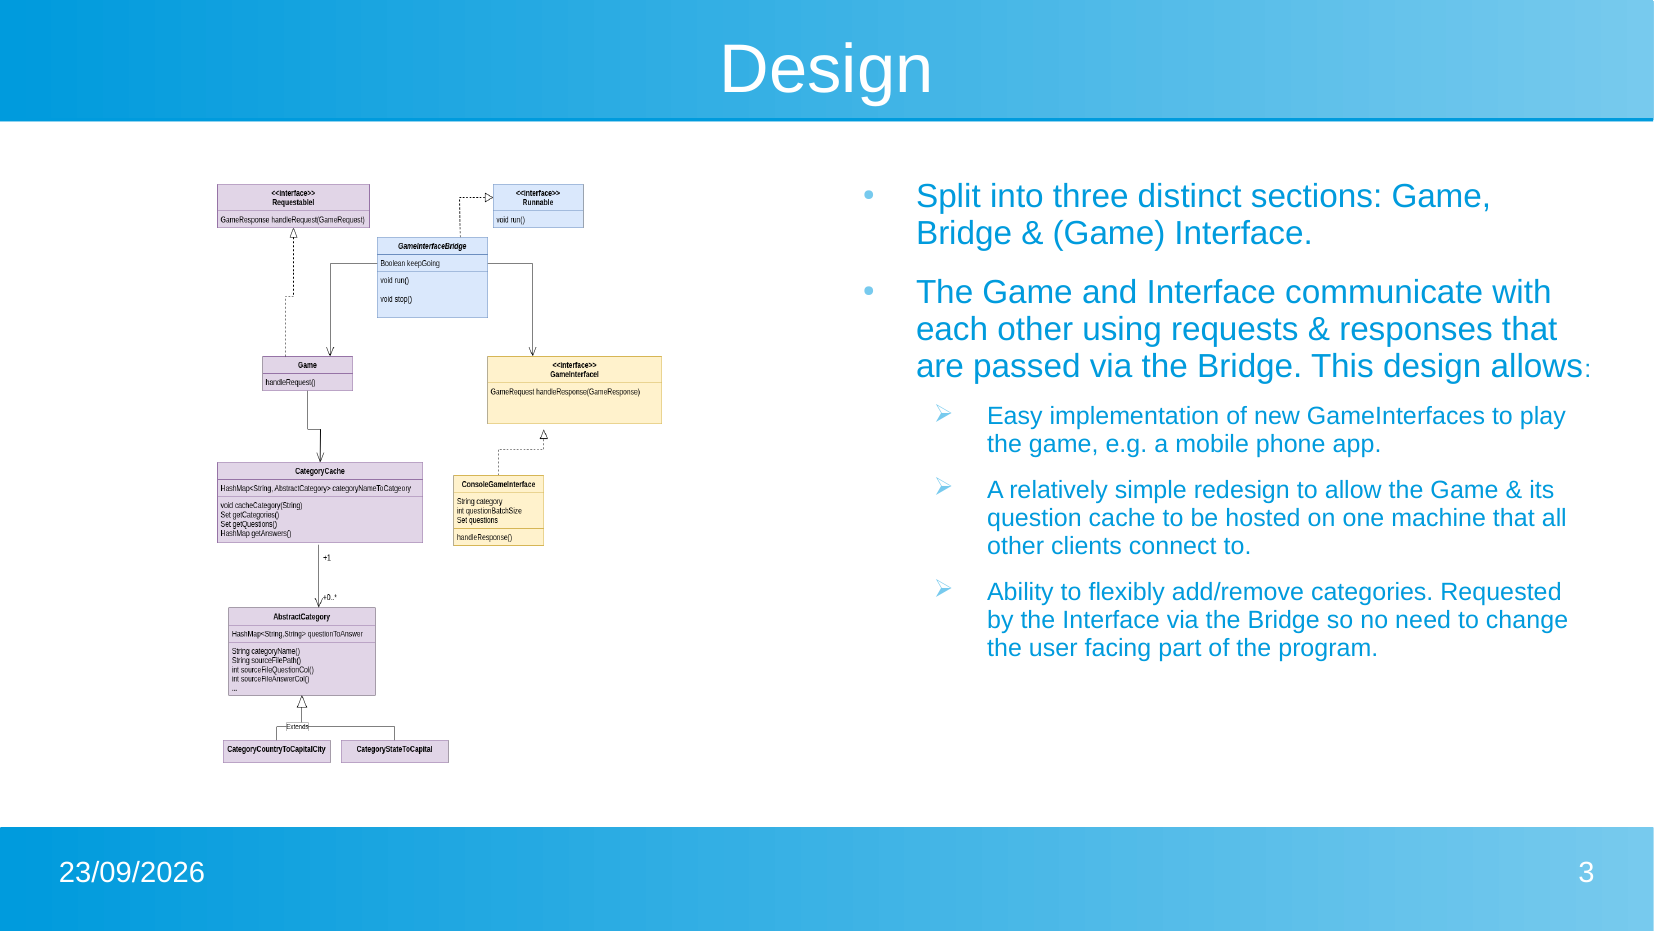

# Design
Split into three distinct sections: Game, Bridge & (Game) Interface.
The Game and Interface communicate with each other using requests & responses that are passed via the Bridge. This design allows:
Easy implementation of new GameInterfaces to play the game, e.g. a mobile phone app.
A relatively simple redesign to allow the Game & its question cache to be hosted on one machine that all other clients connect to.
Ability to flexibly add/remove categories. Requested by the Interface via the Bridge so no need to change the user facing part of the program.
3